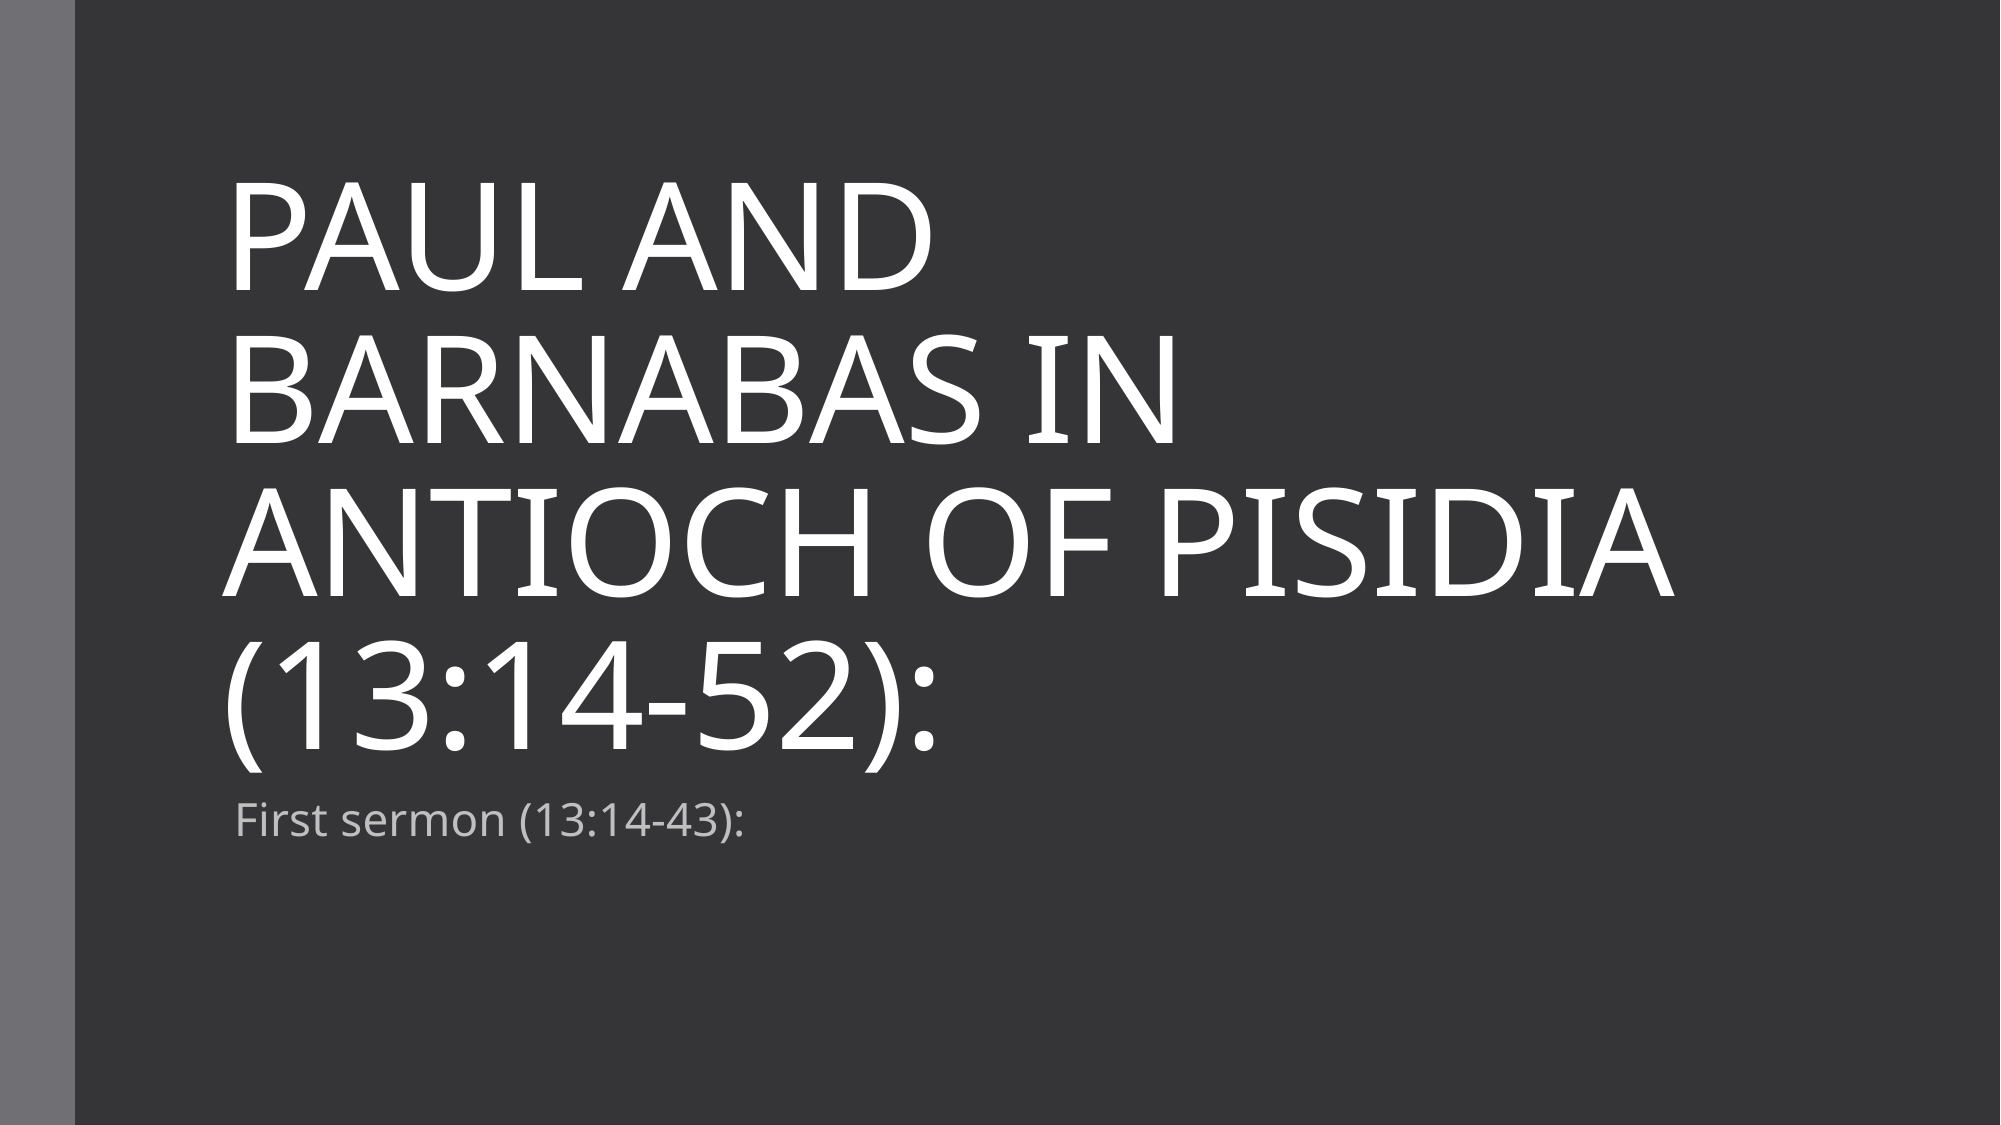

# PAUL AND BARNABAS IN ANTIOCH OF PISIDIA (13:14-52):
 First sermon (13:14-43):